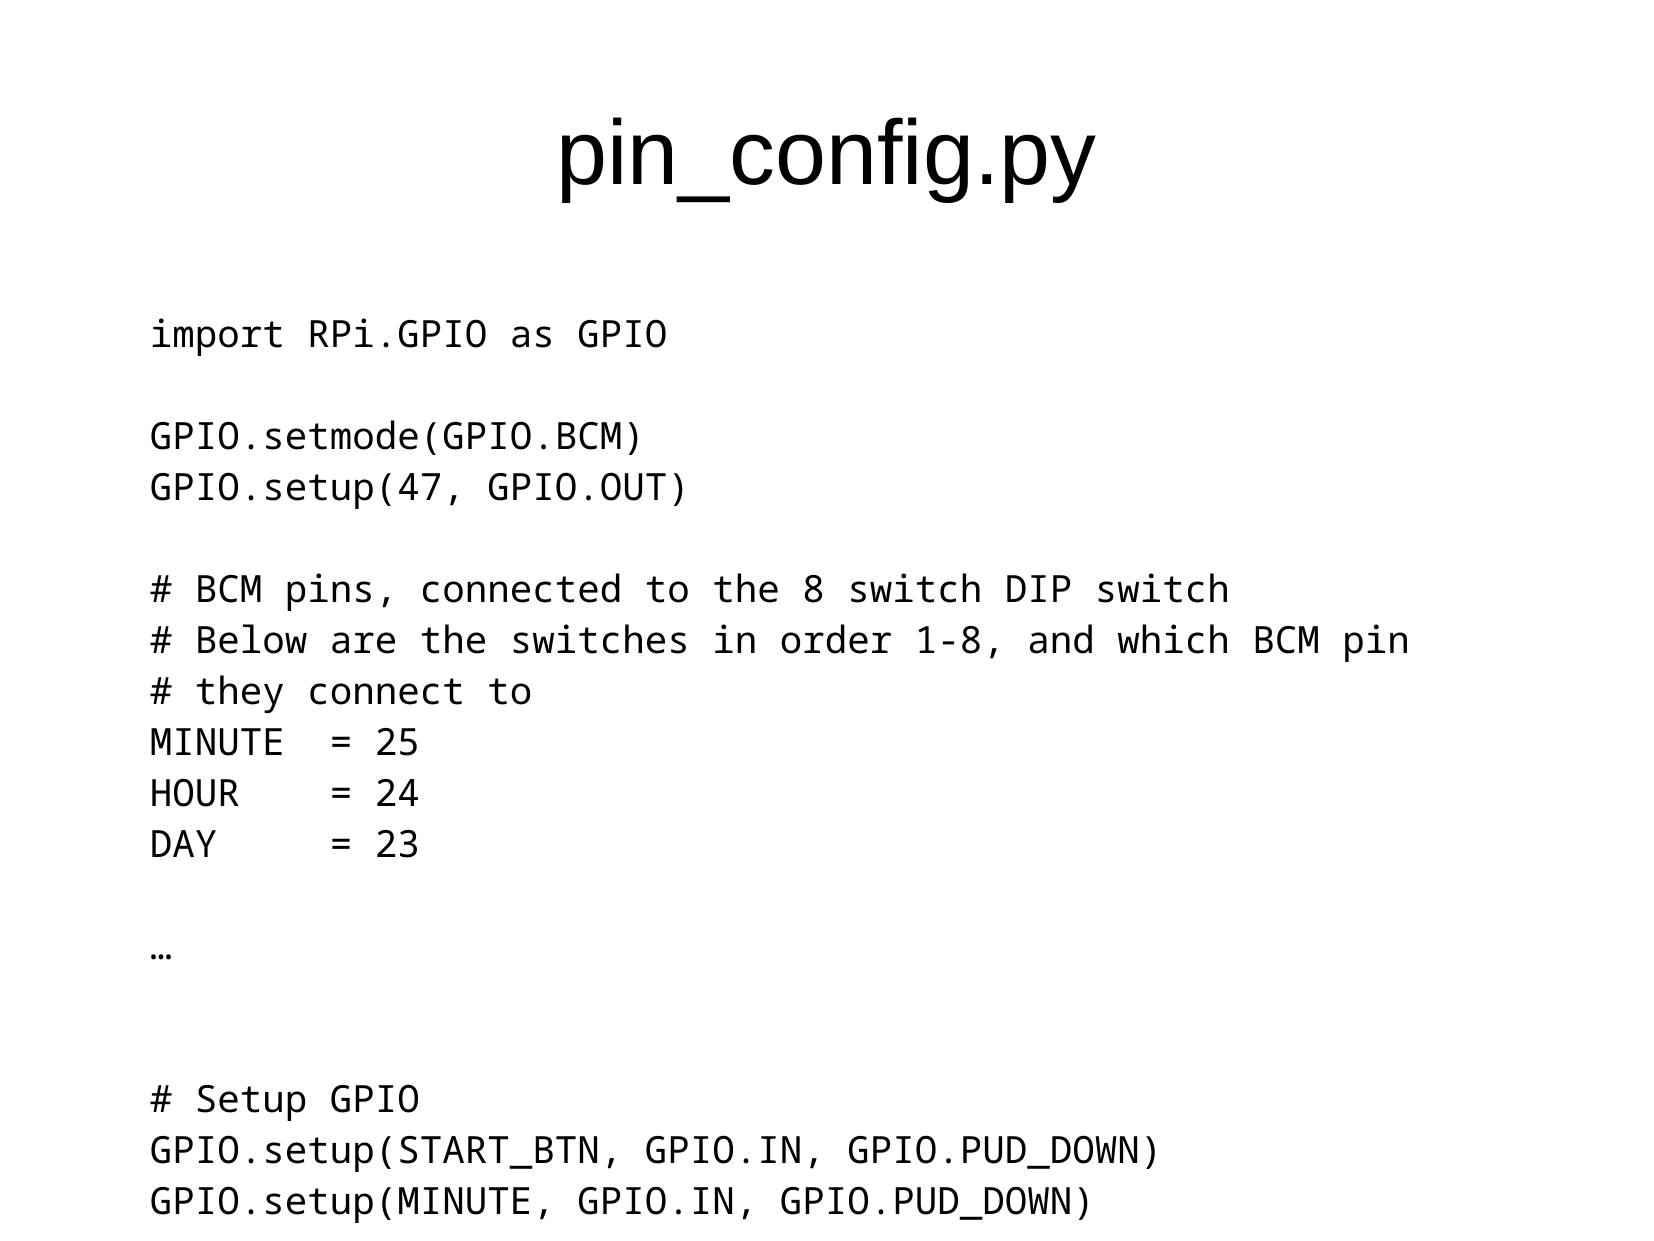

# pin_config.py
import RPi.GPIO as GPIO
GPIO.setmode(GPIO.BCM)
GPIO.setup(47, GPIO.OUT)
# BCM pins, connected to the 8 switch DIP switch
# Below are the switches in order 1-8, and which BCM pin
# they connect to
MINUTE = 25
HOUR = 24
DAY = 23
…
# Setup GPIO
GPIO.setup(START_BTN, GPIO.IN, GPIO.PUD_DOWN)
GPIO.setup(MINUTE, GPIO.IN, GPIO.PUD_DOWN)
…